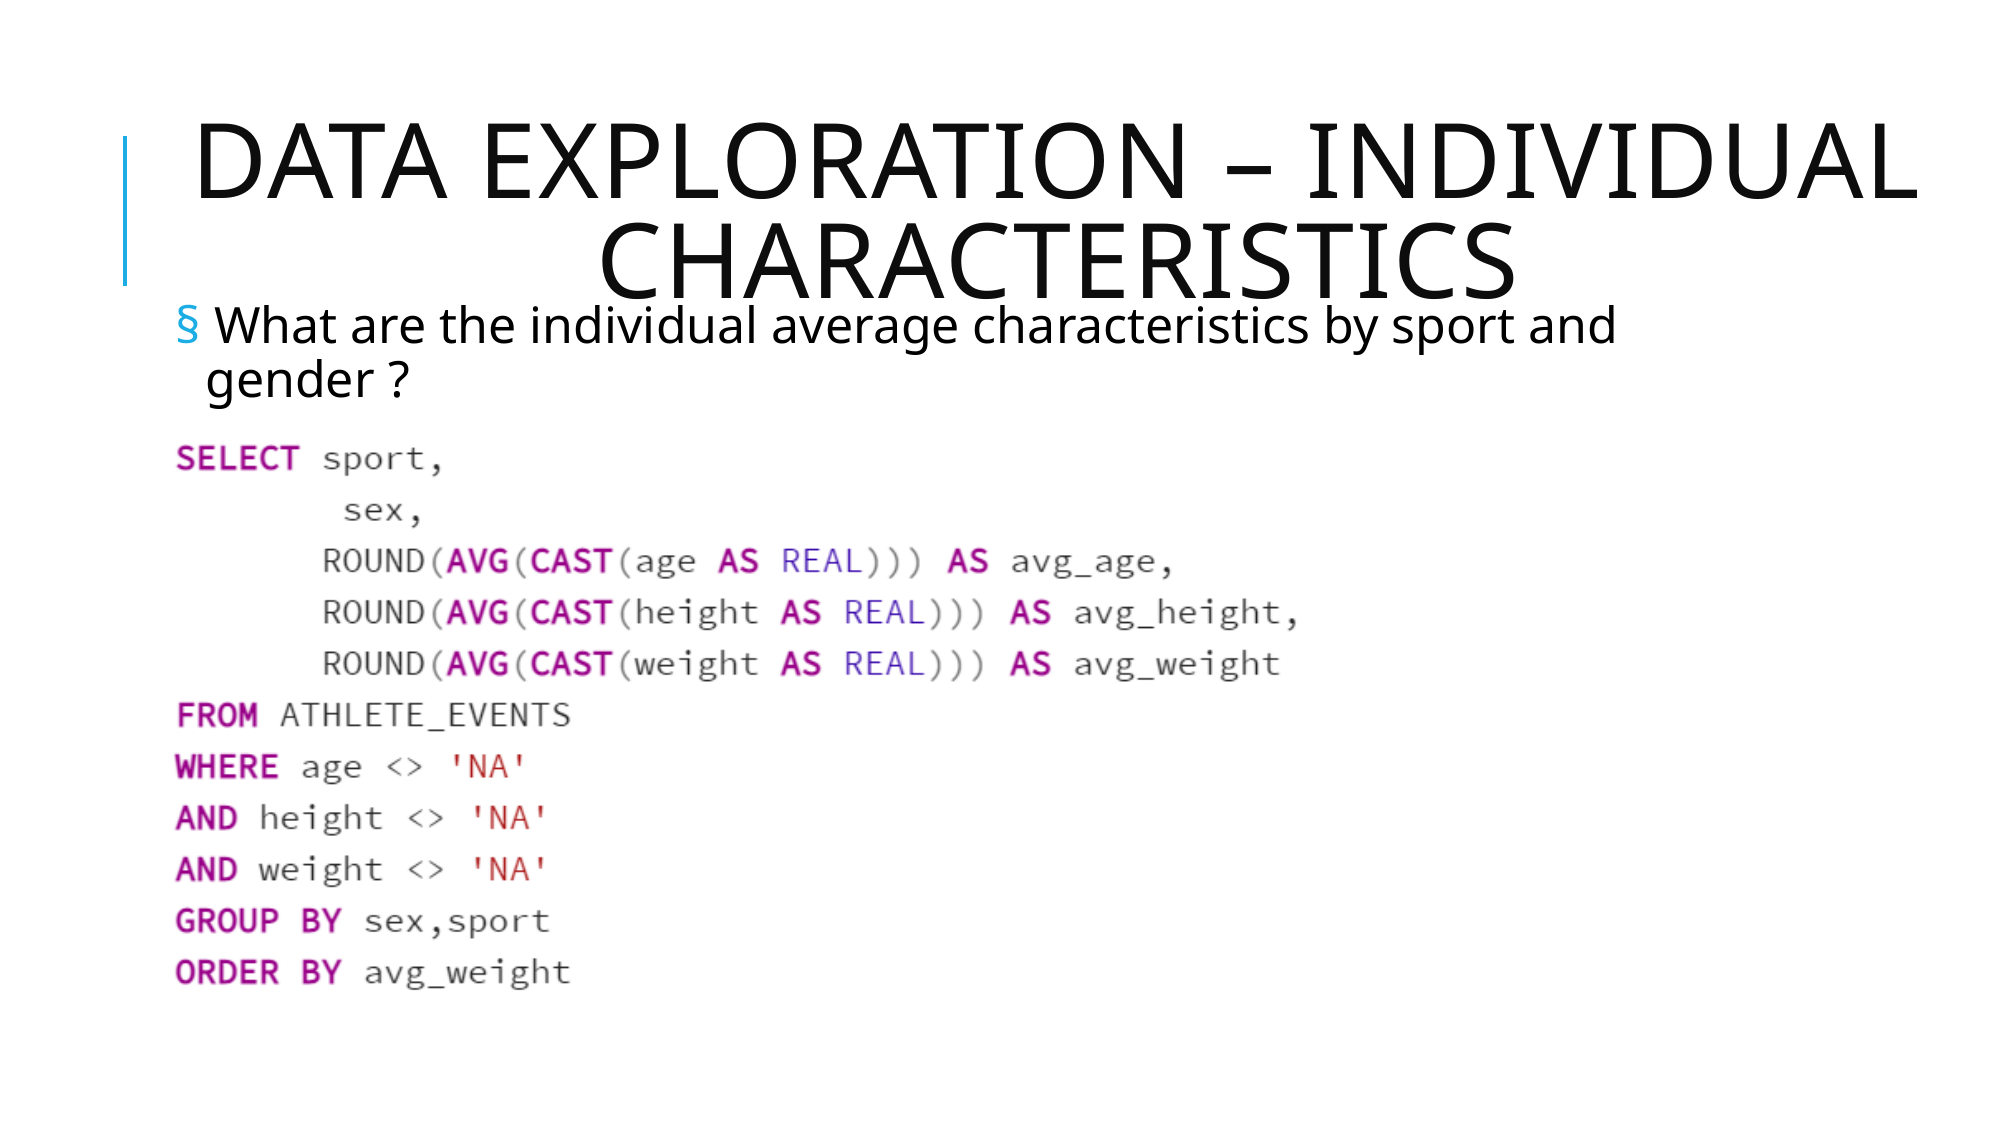

# Data exploration – Individual characteristics
 What are the individual average characteristics by sport and gender ?